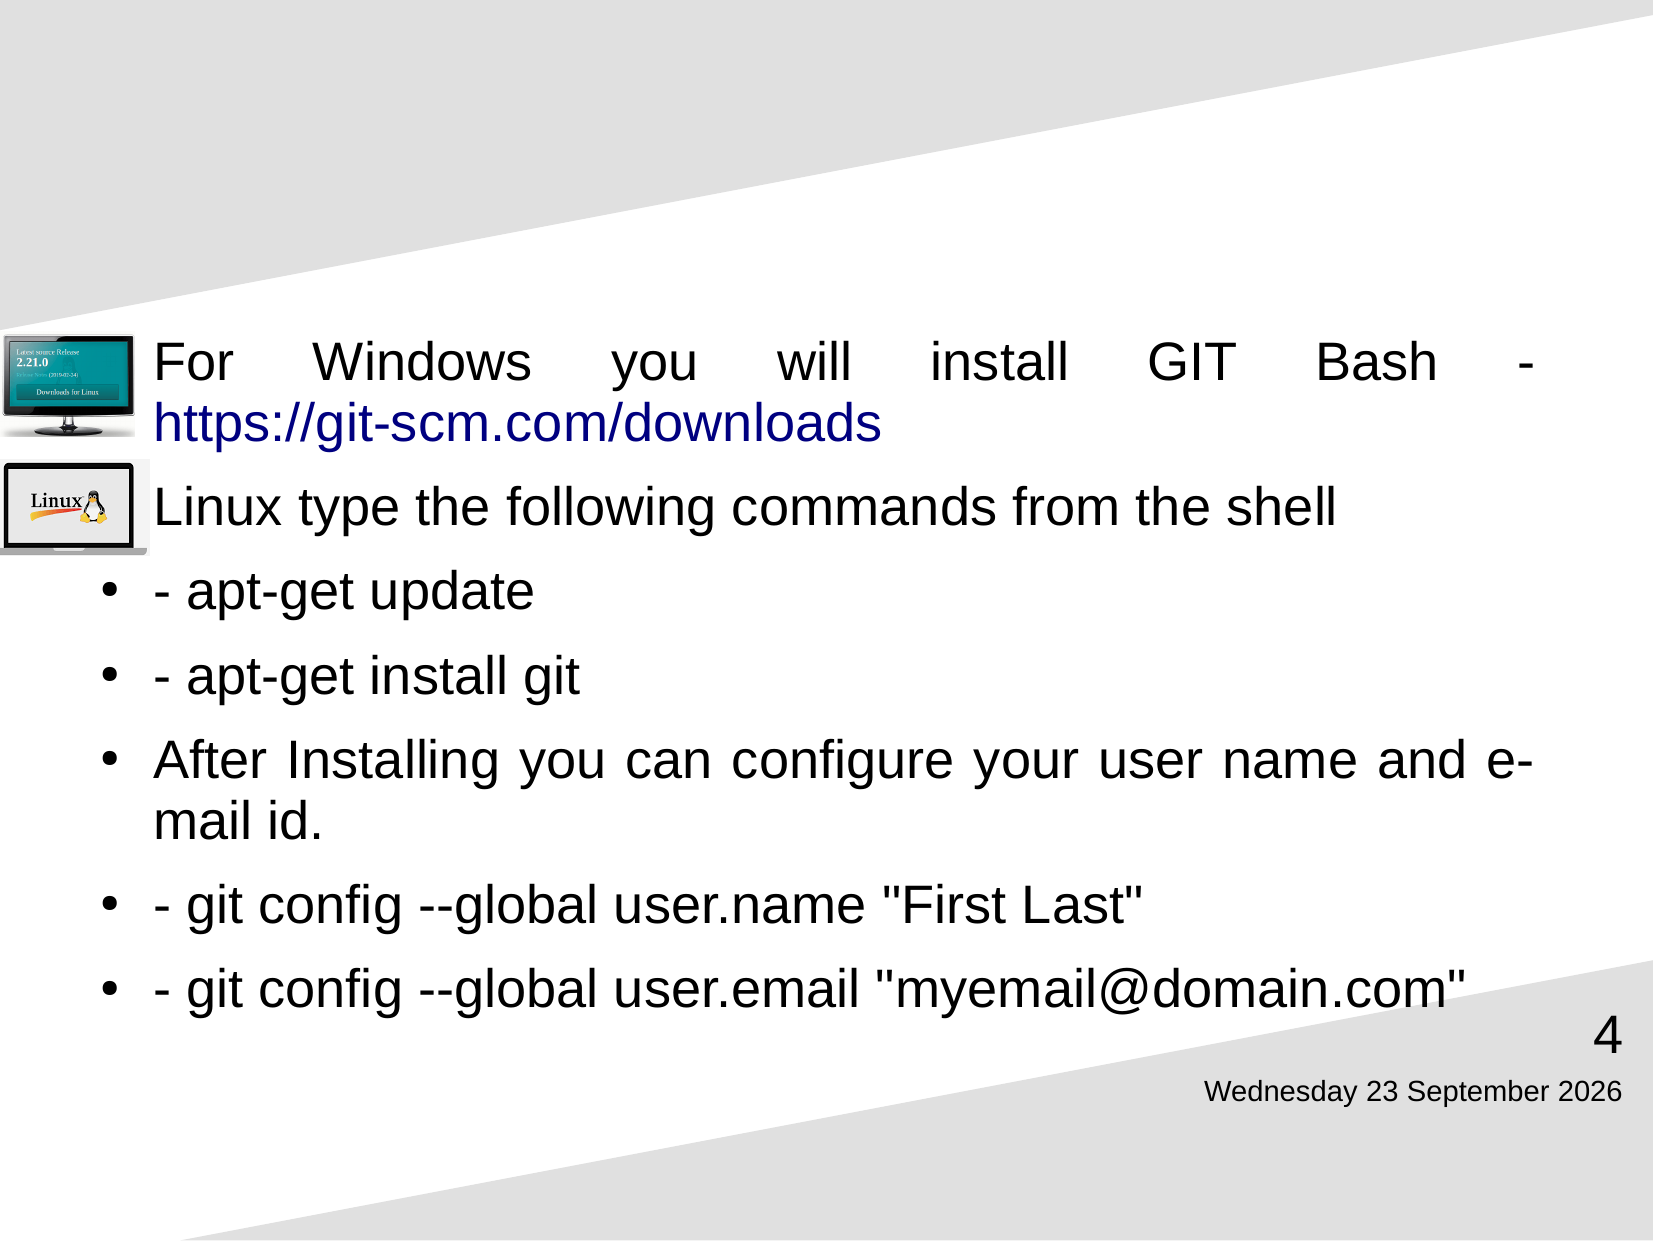

#
For Windows you will install GIT Bash - https://git-scm.com/downloads
Linux type the following commands from the shell
- apt-get update
- apt-get install git
After Installing you can configure your user name and e-mail id.
- git config --global user.name "First Last"
- git config --global user.email "myemail@domain.com"
4